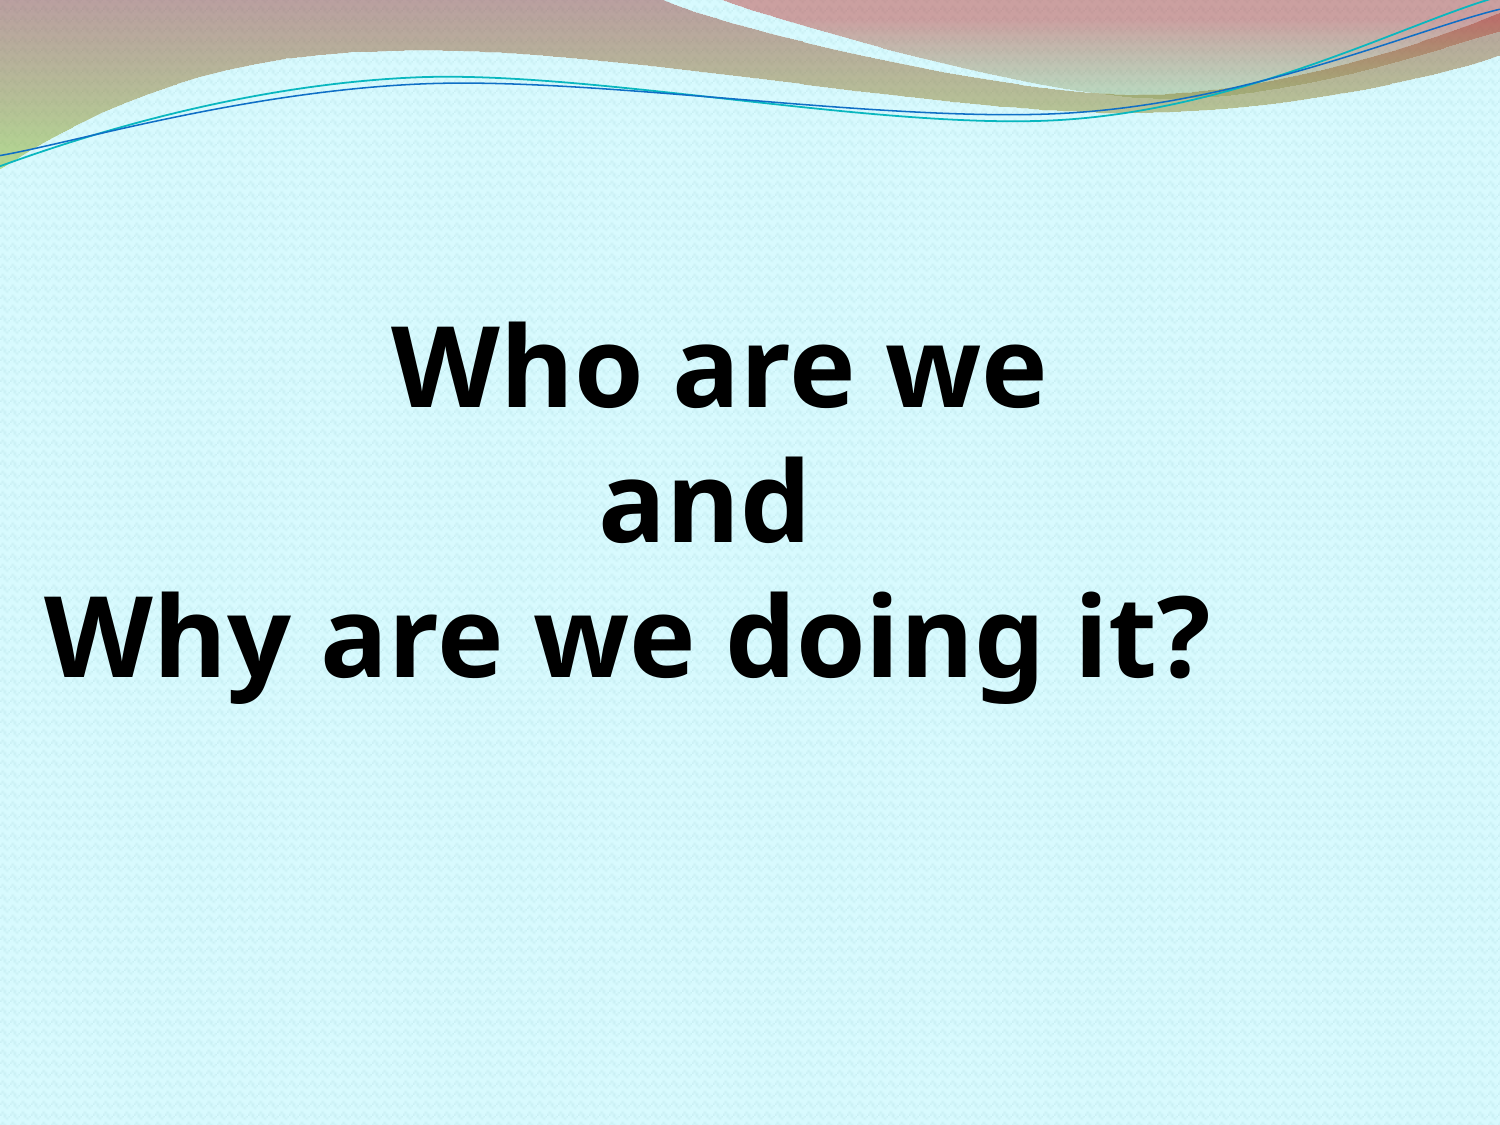

Who are we
and
Why are we doing it?